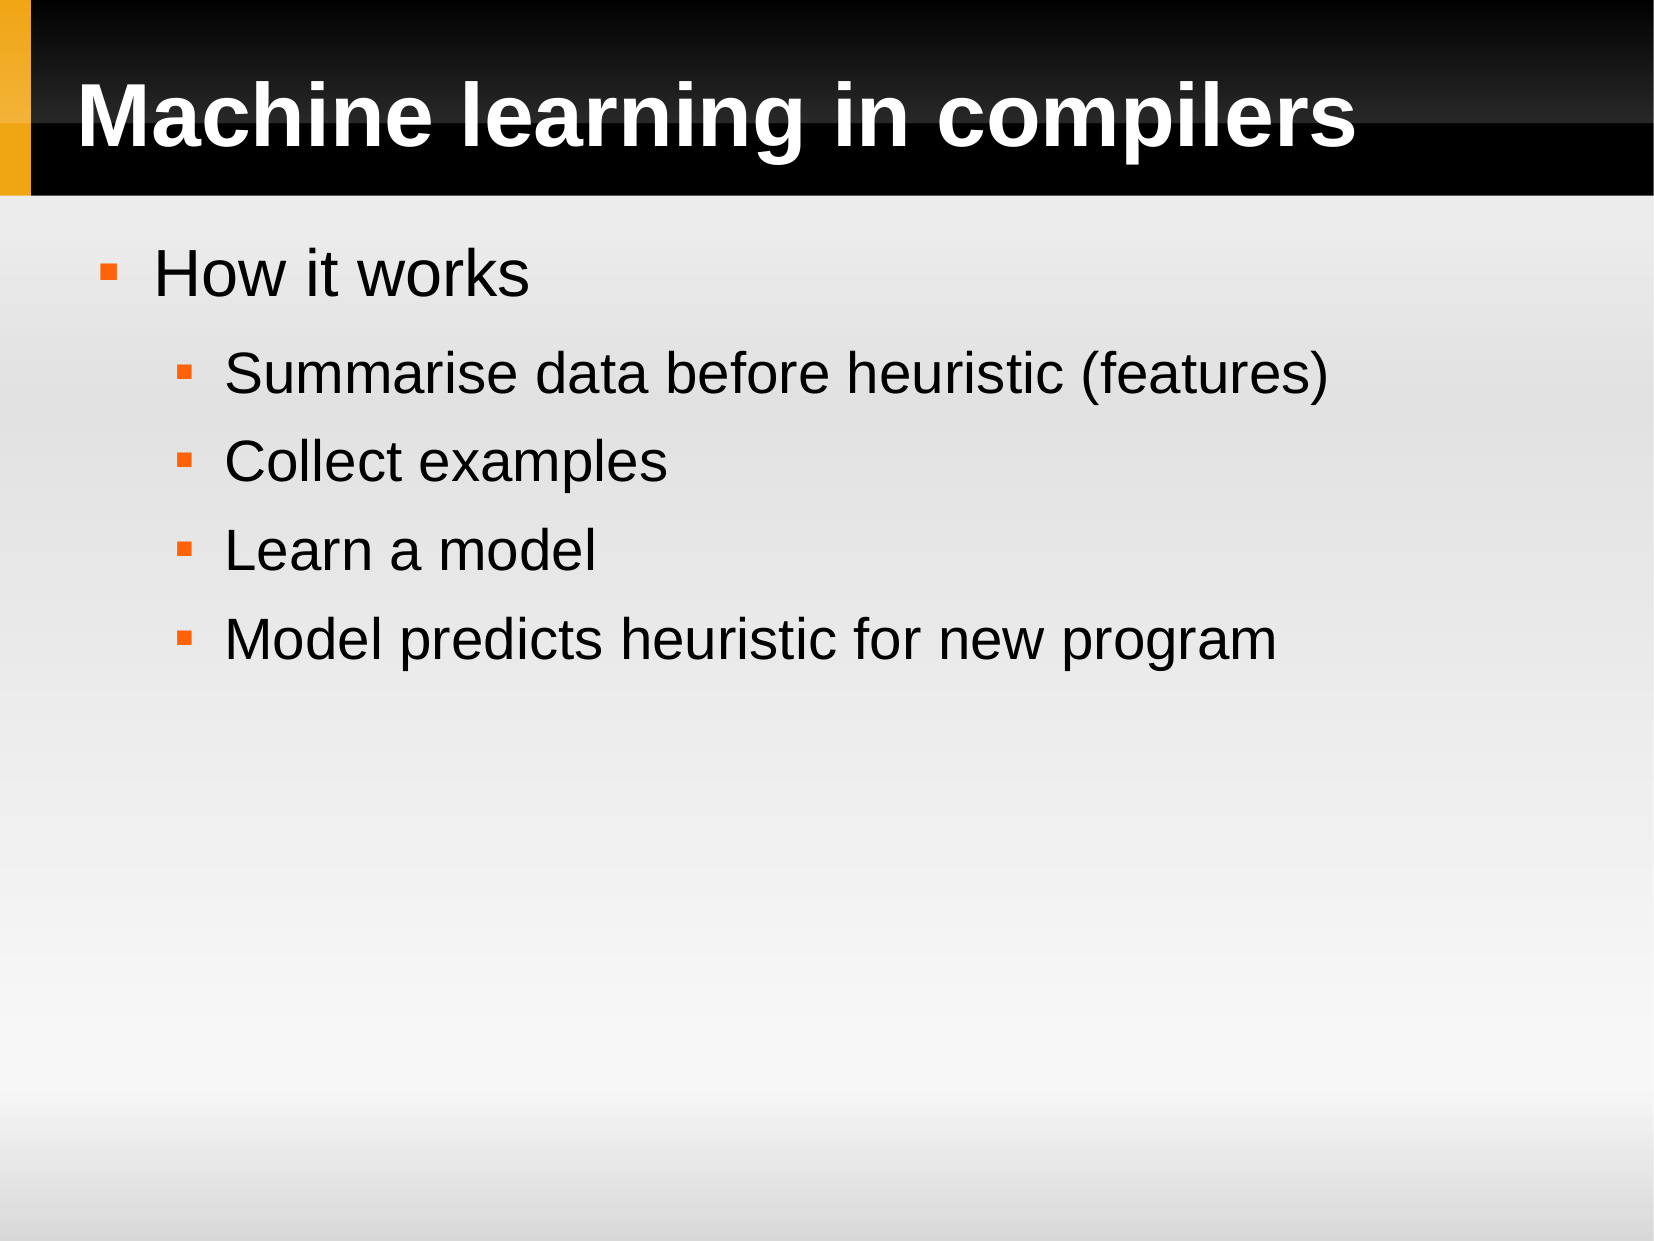

# Machine learning in compilers
How it works
Summarise data before heuristic (features)
Collect examples
Learn a model
Model predicts heuristic for new program